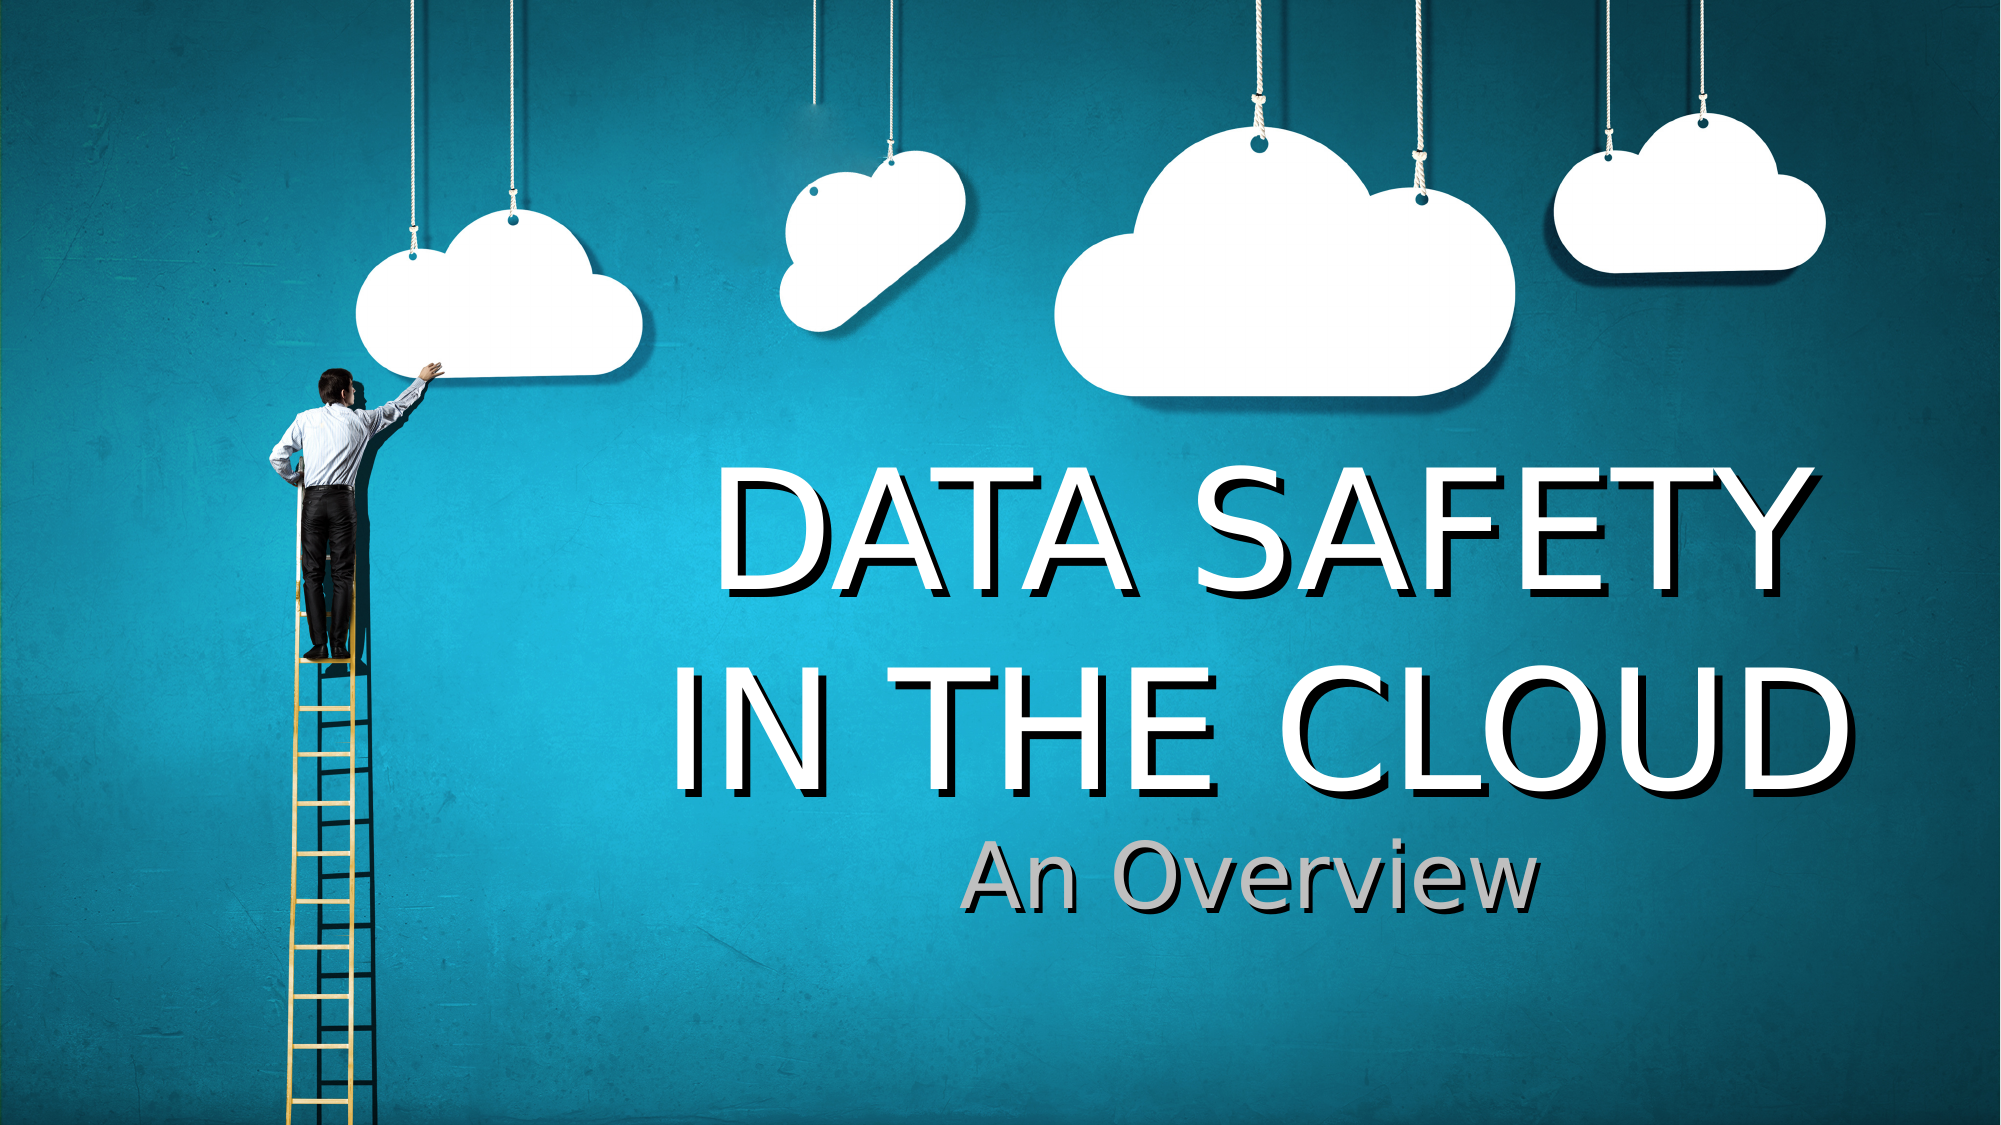

# Data Safety in the Cloud
An Overview